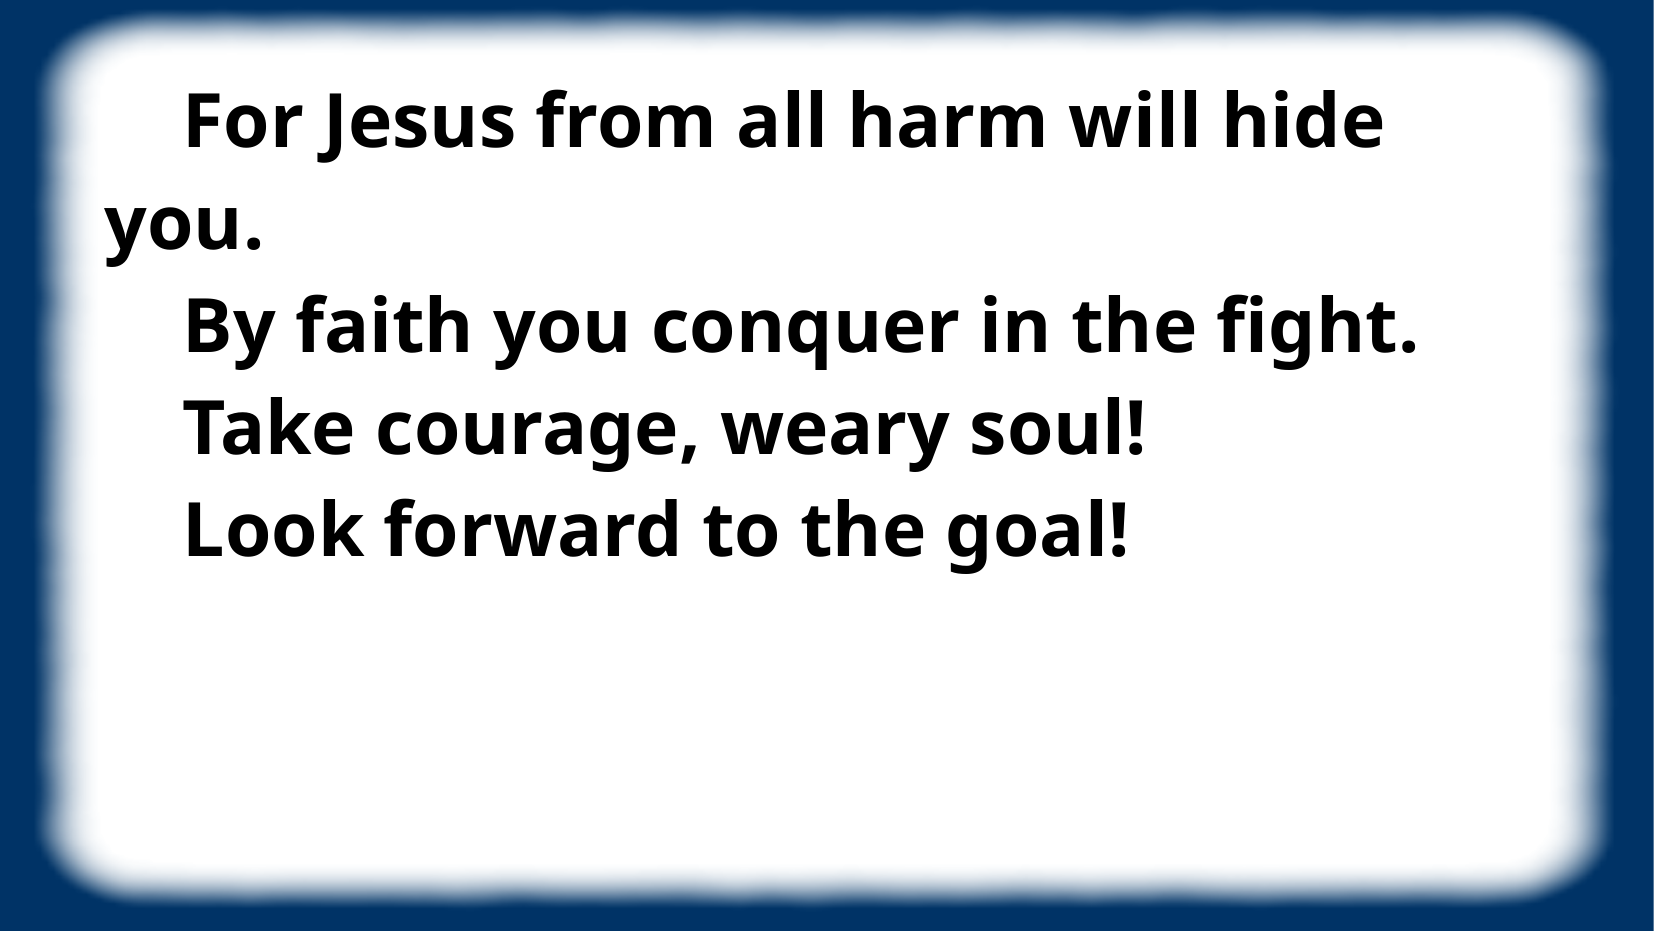

For Jesus from all harm will hide you.
 By faith you conquer in the fight.
 Take courage, weary soul!
 Look forward to the goal!